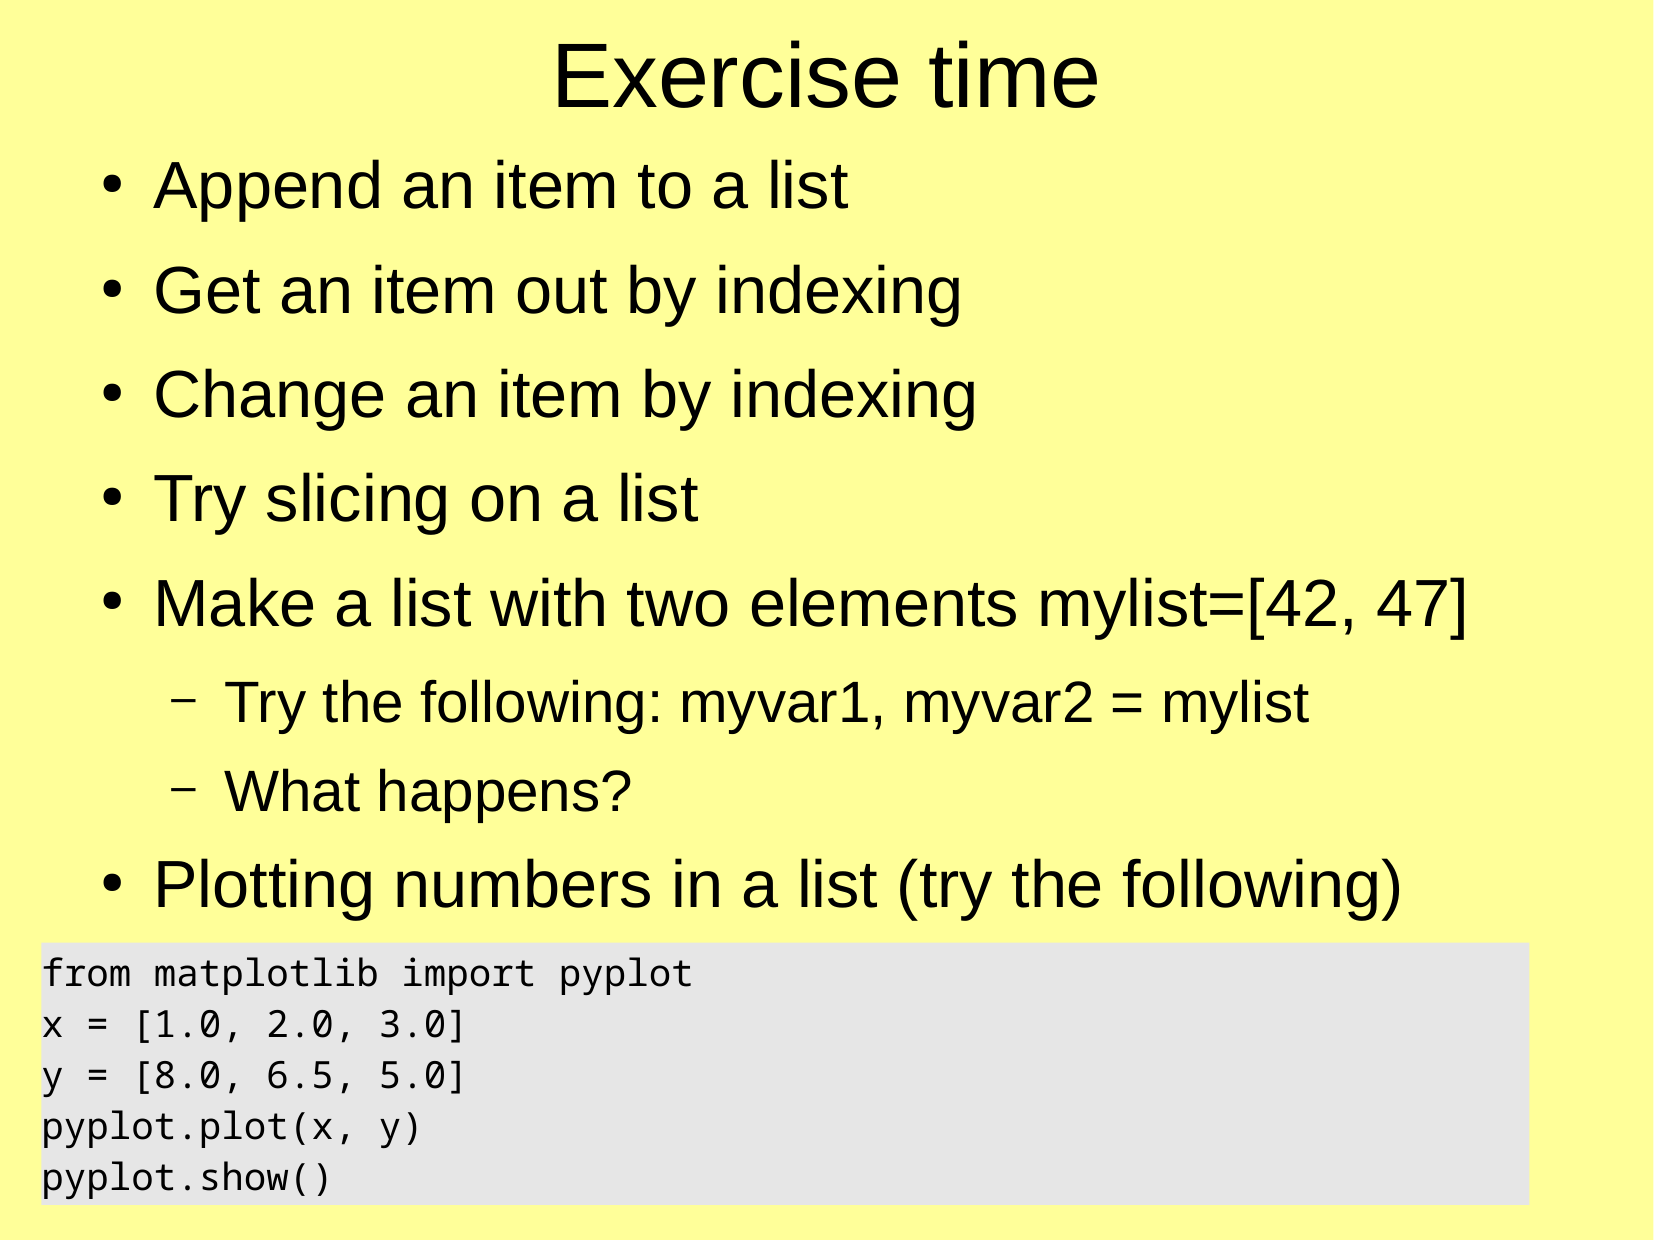

# Exercise time
Append an item to a list
Get an item out by indexing
Change an item by indexing
Try slicing on a list
Make a list with two elements mylist=[42, 47]
Try the following: myvar1, myvar2 = mylist
What happens?
Plotting numbers in a list (try the following)
from matplotlib import pyplot
x = [1.0, 2.0, 3.0]
y = [8.0, 6.5, 5.0]
pyplot.plot(x, y)
pyplot.show()